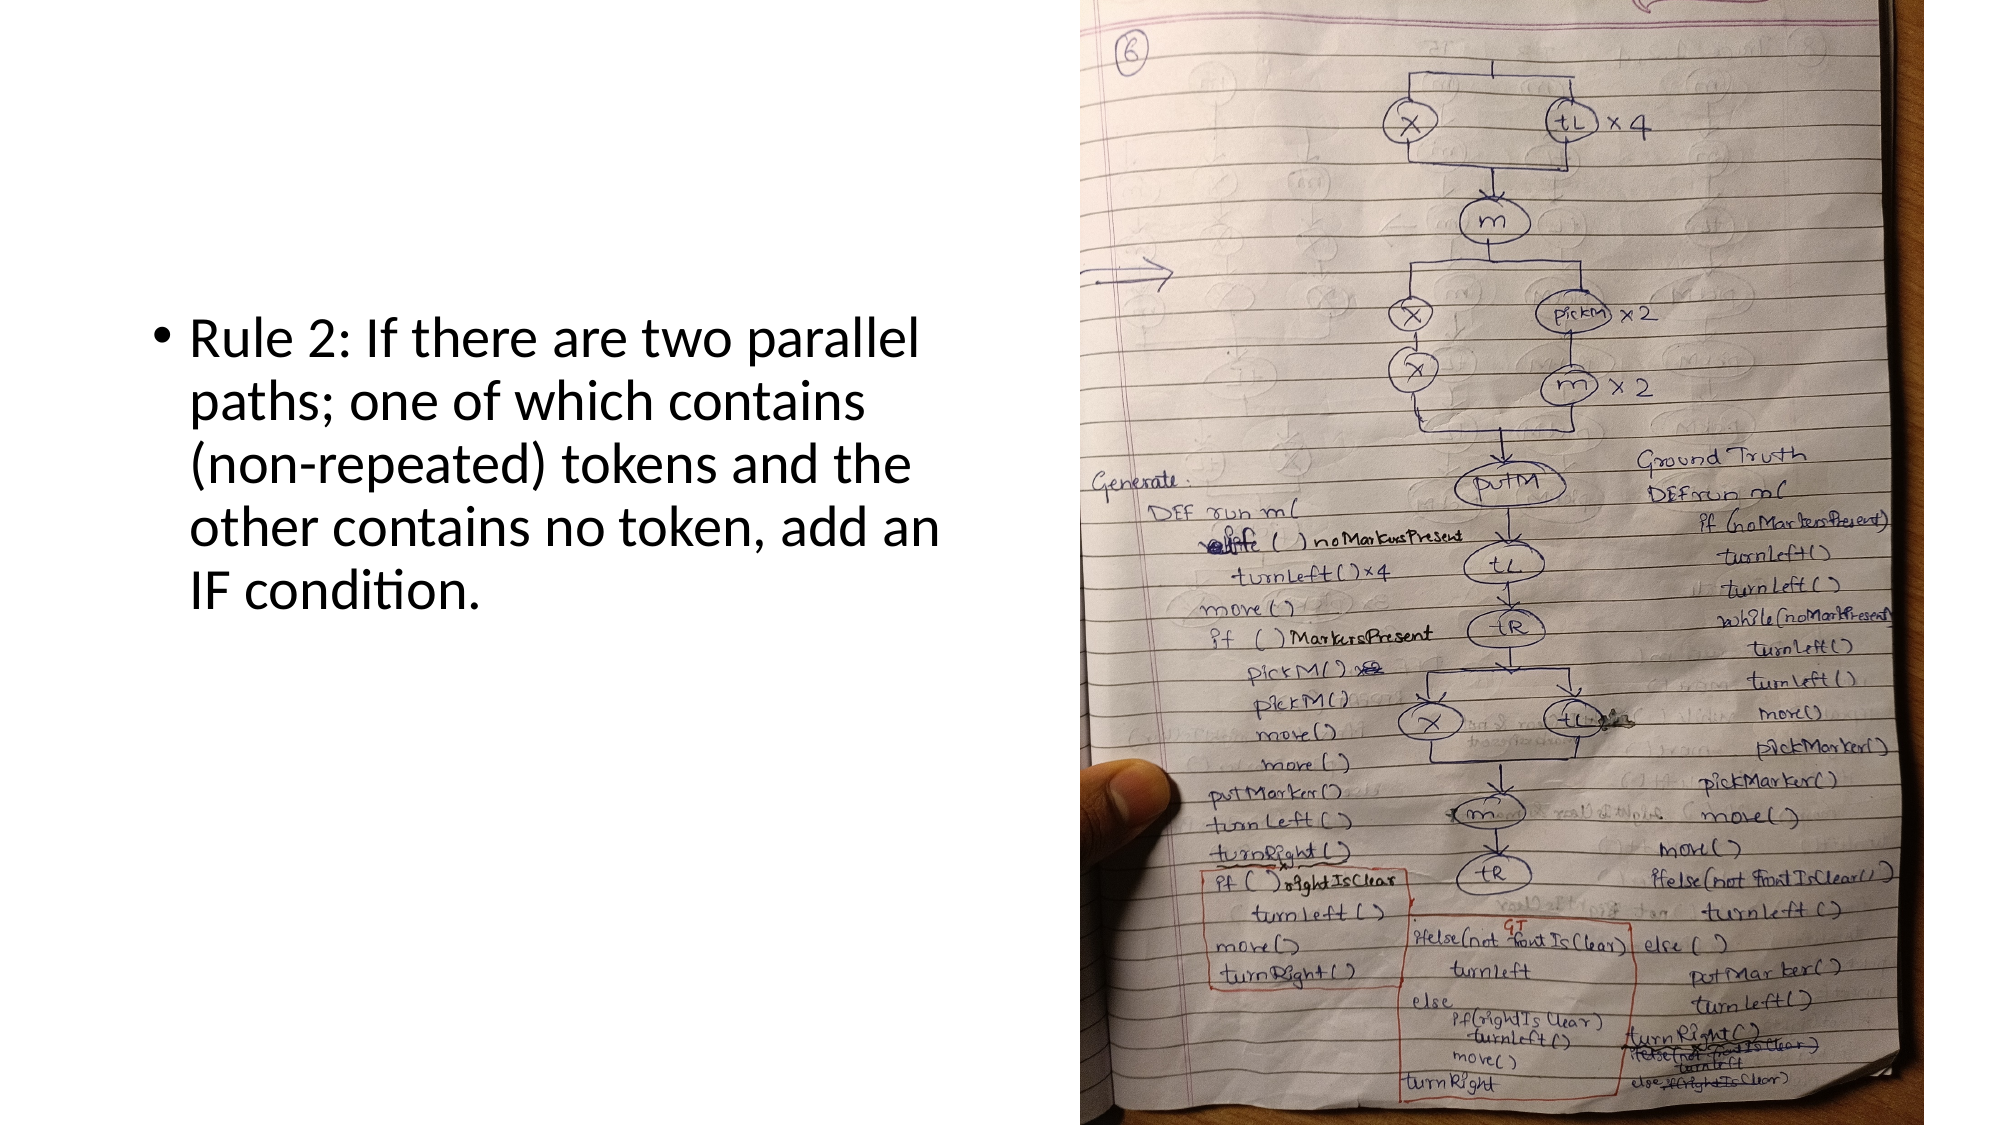

#
Rule 2: If there are two parallel paths; one of which contains (non-repeated) tokens and the other contains no token, add an IF condition.